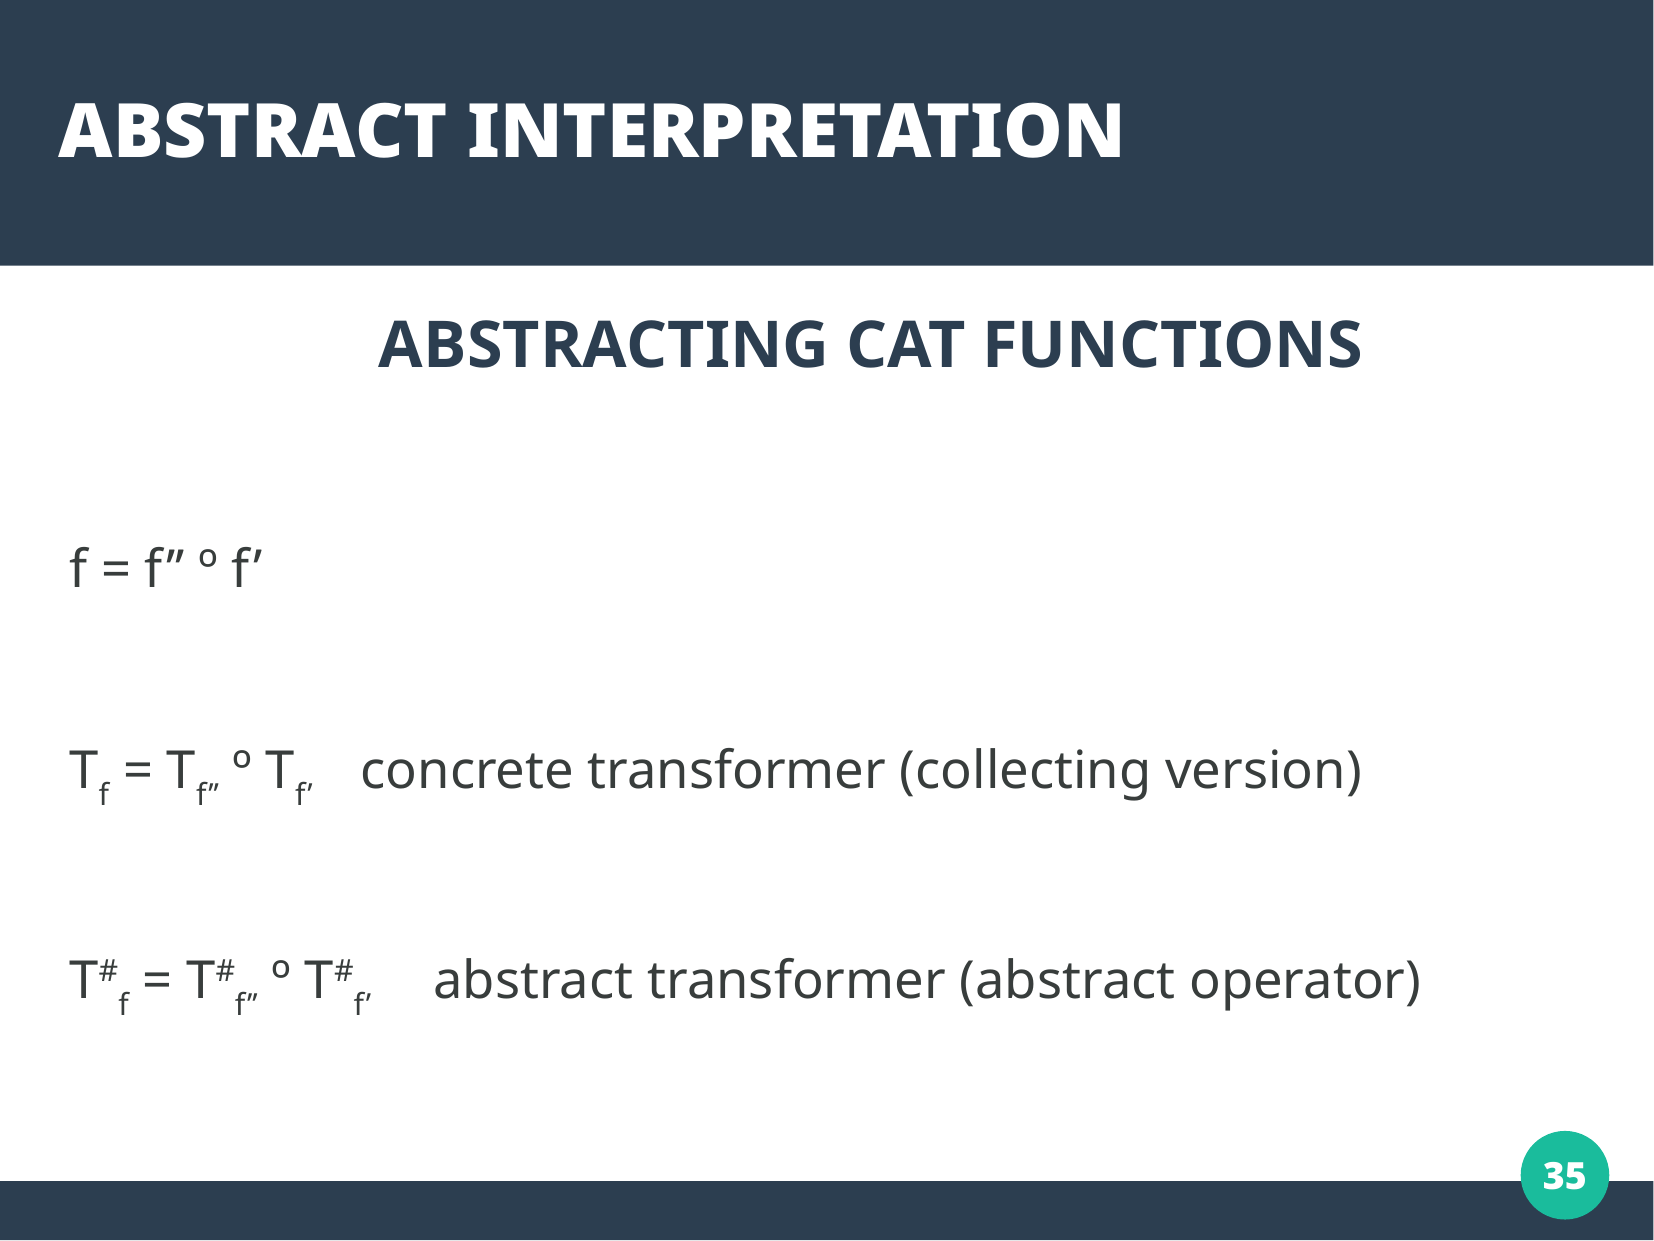

# ABSTRACT INTERPRETATION
ABSTRACTING CAT FUNCTIONS
f = f’’ º f’
Tf = Tf’’ º Tf’				concrete transformer (collecting version)
T#f = T#f’’ º T#f’			abstract transformer (abstract operator)
35